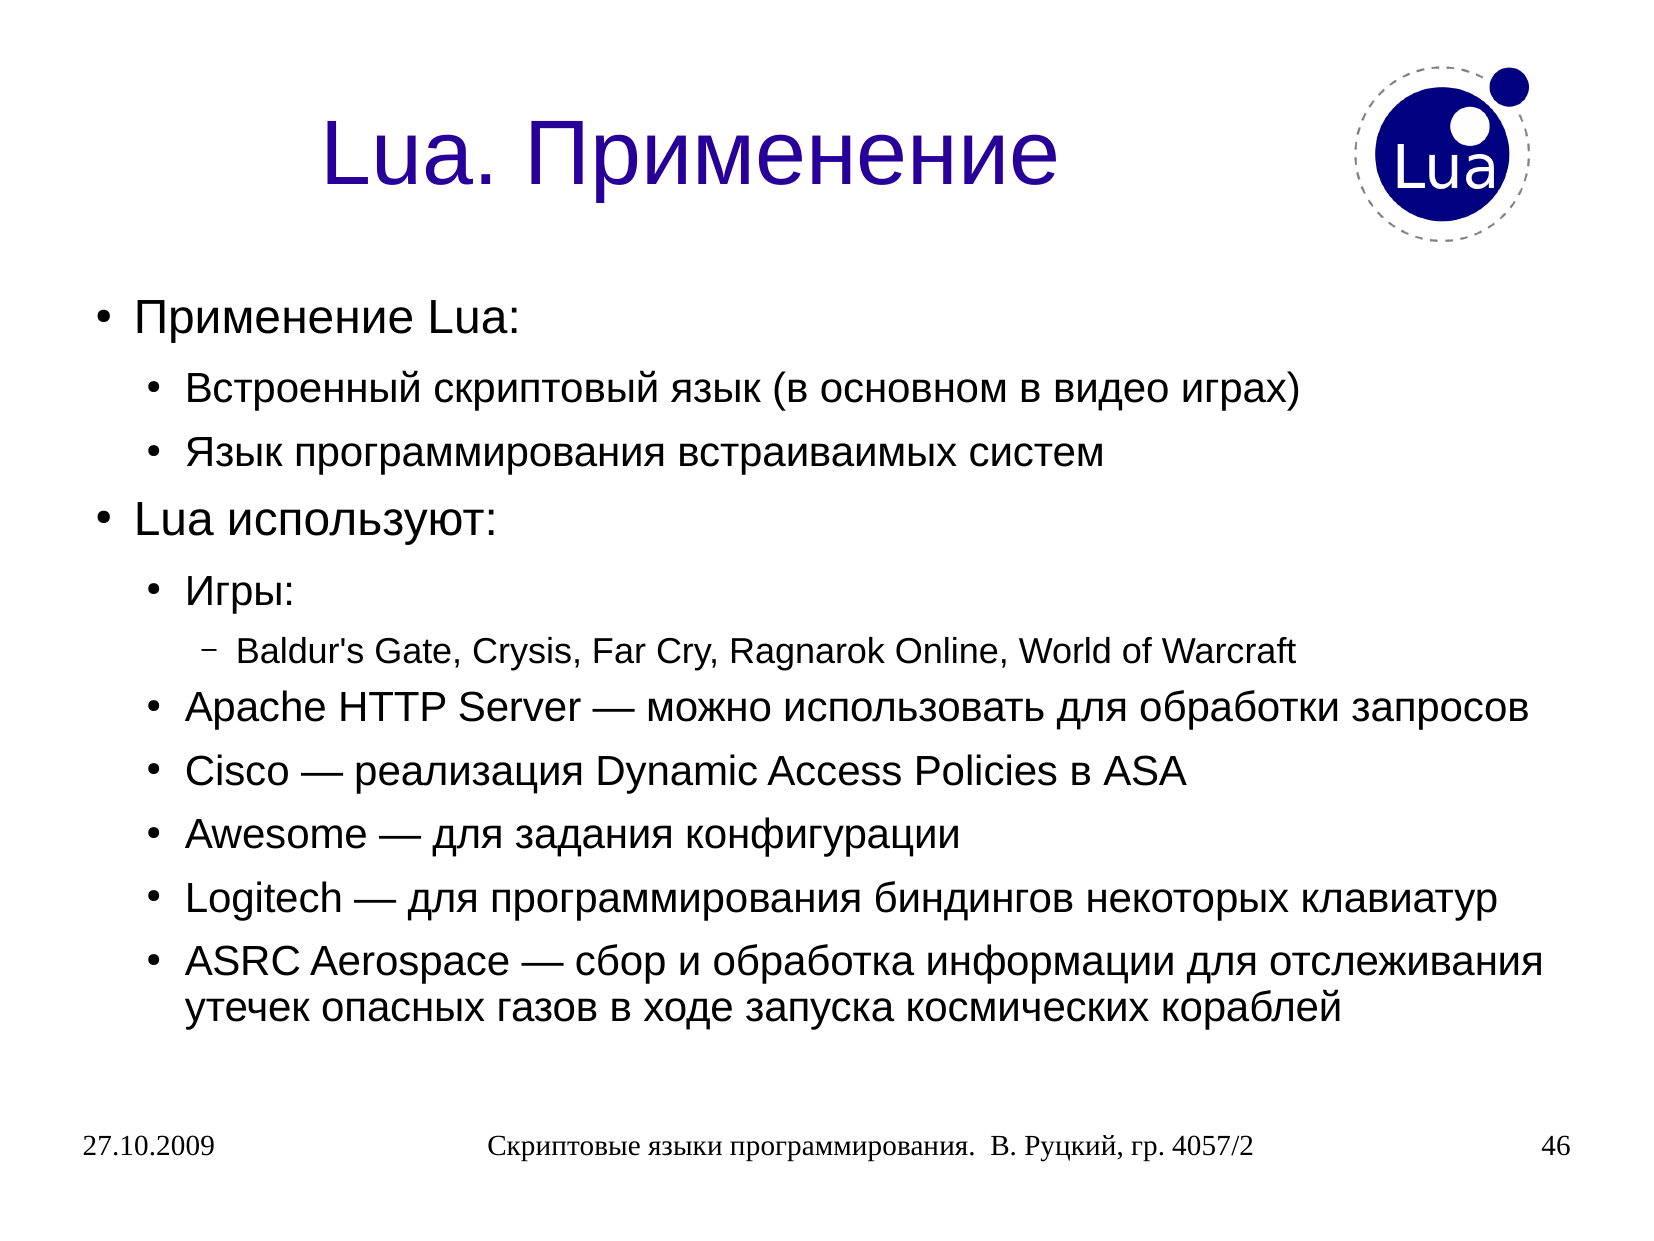

# Lua. Применение
Применение Lua:
Встроенный скриптовый язык (в основном в видео играх)
Язык программирования встраиваимых систем
Lua используют:
Игры:
Baldur's Gate, Crysis, Far Cry, Ragnarok Online, World of Warcraft
Apache HTTP Server — можно использовать для обработки запросов
Cisco — реализация Dynamic Access Policies в ASA
Awesome — для задания конфигурации
Logitech — для программирования биндингов некоторых клавиатур
ASRC Aerospace — сбор и обработка информации для отслеживания утечек опасных газов в ходе запуска космических кораблей
27.10.2009
Скриптовые языки программирования. В. Руцкий, гр. 4057/2
46